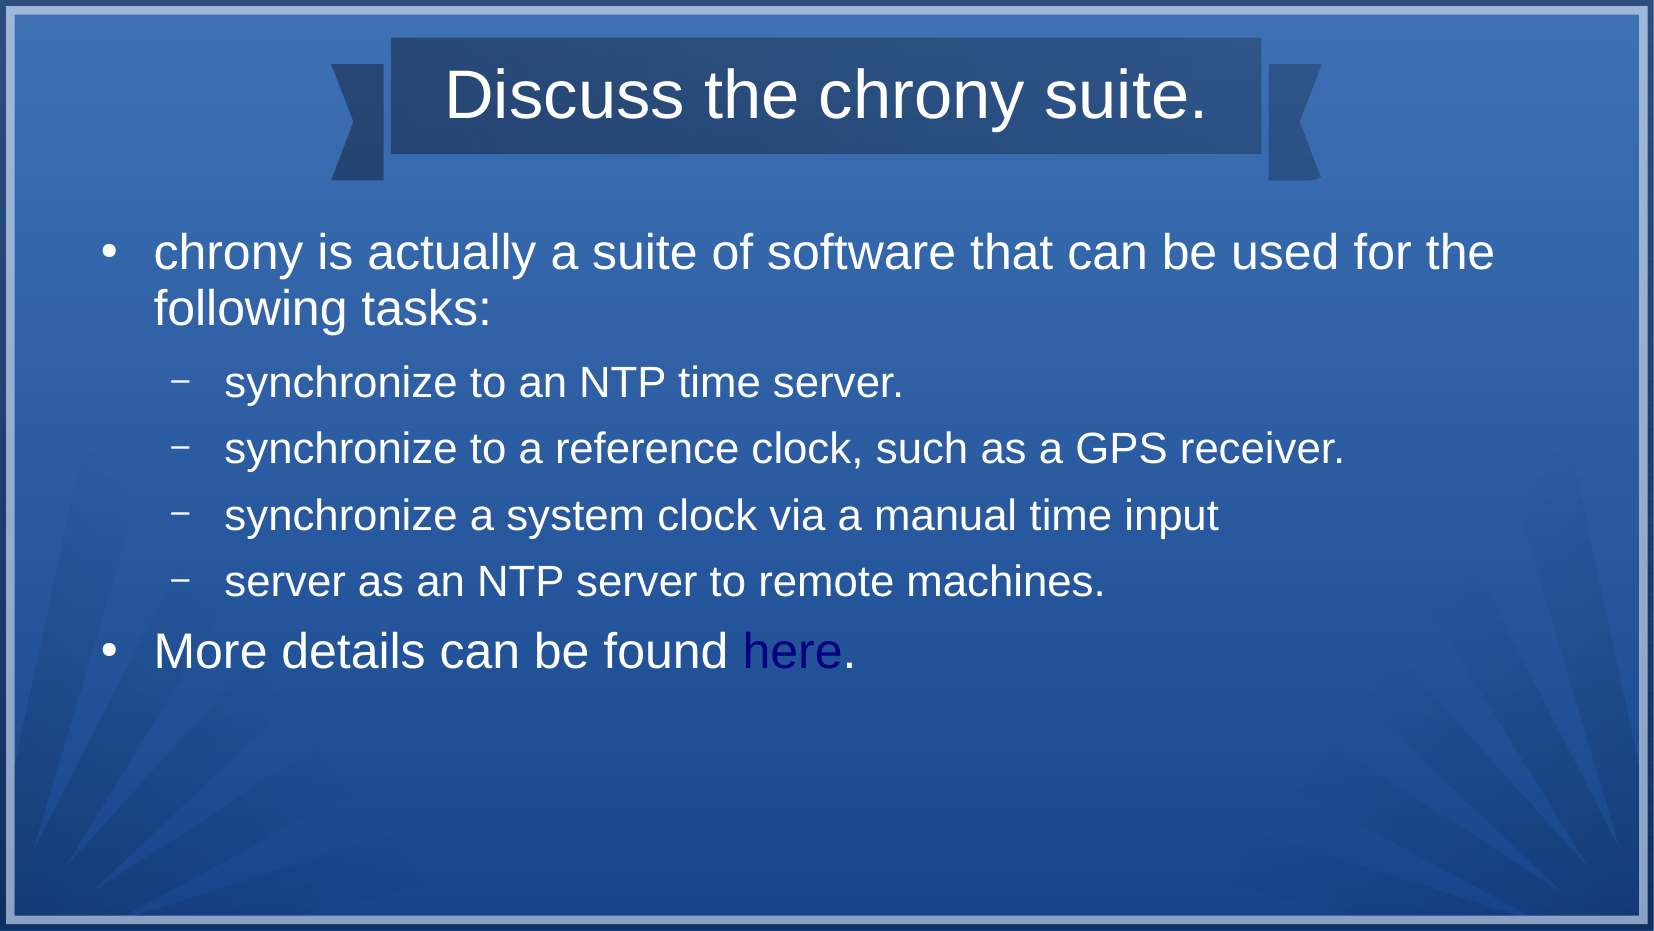

# Discuss the chrony suite.
chrony is actually a suite of software that can be used for the following tasks:
synchronize to an NTP time server.
synchronize to a reference clock, such as a GPS receiver.
synchronize a system clock via a manual time input
server as an NTP server to remote machines.
More details can be found here.